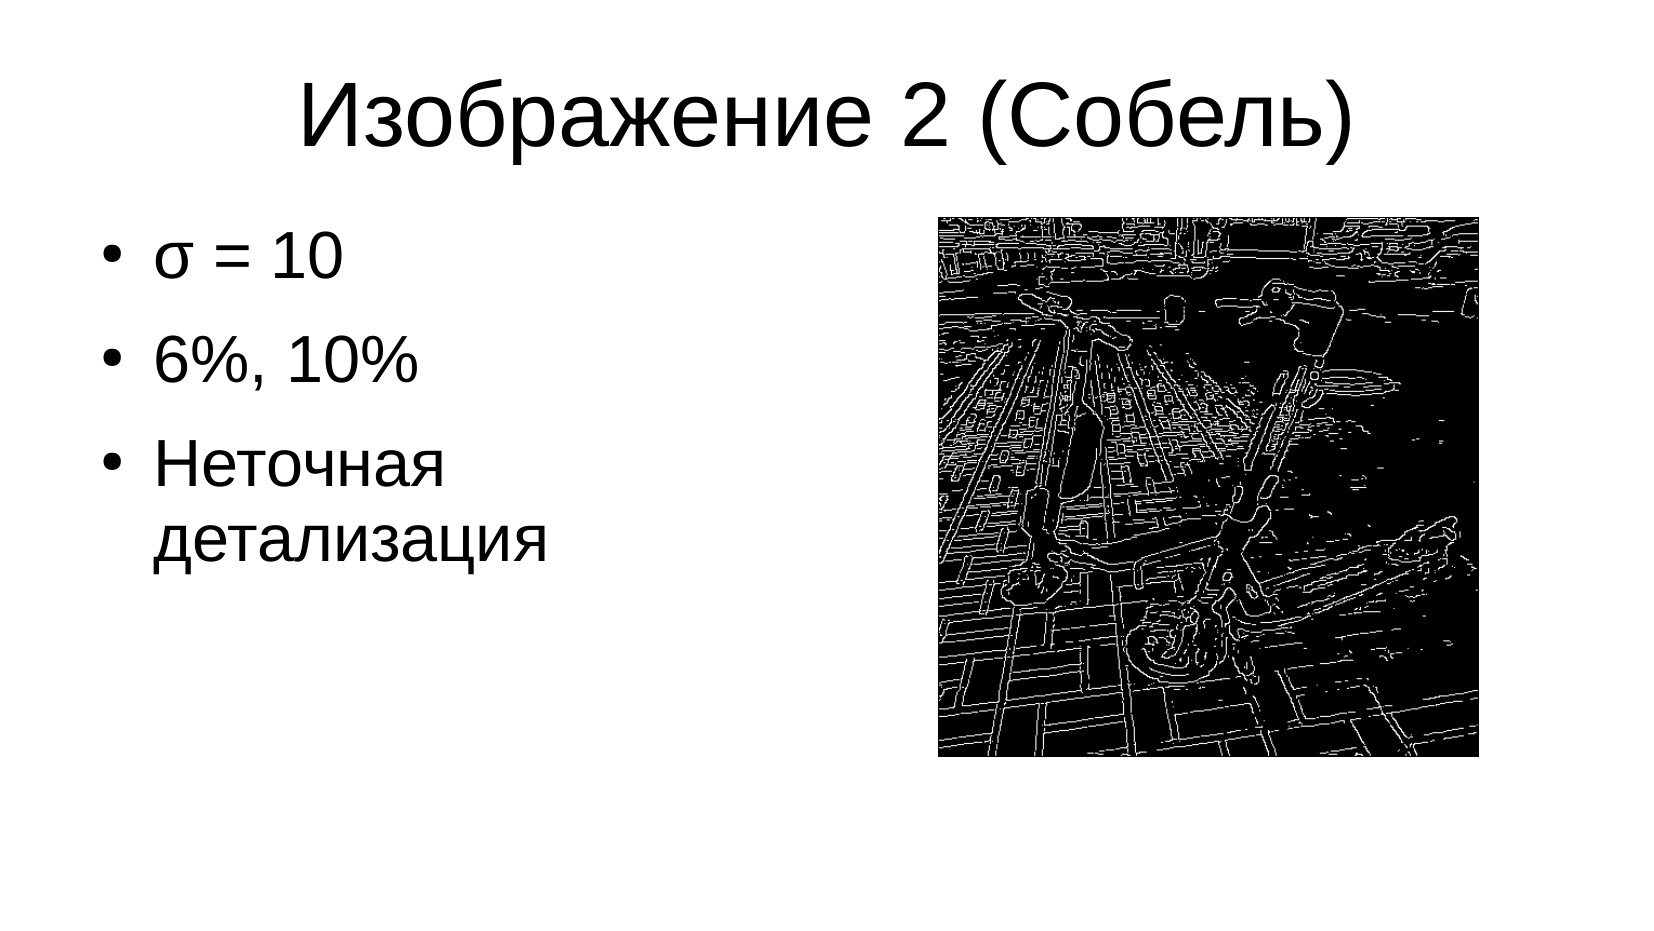

# Изображение 2 (Собель)
σ = 10
6%, 10%
Неточная детализация